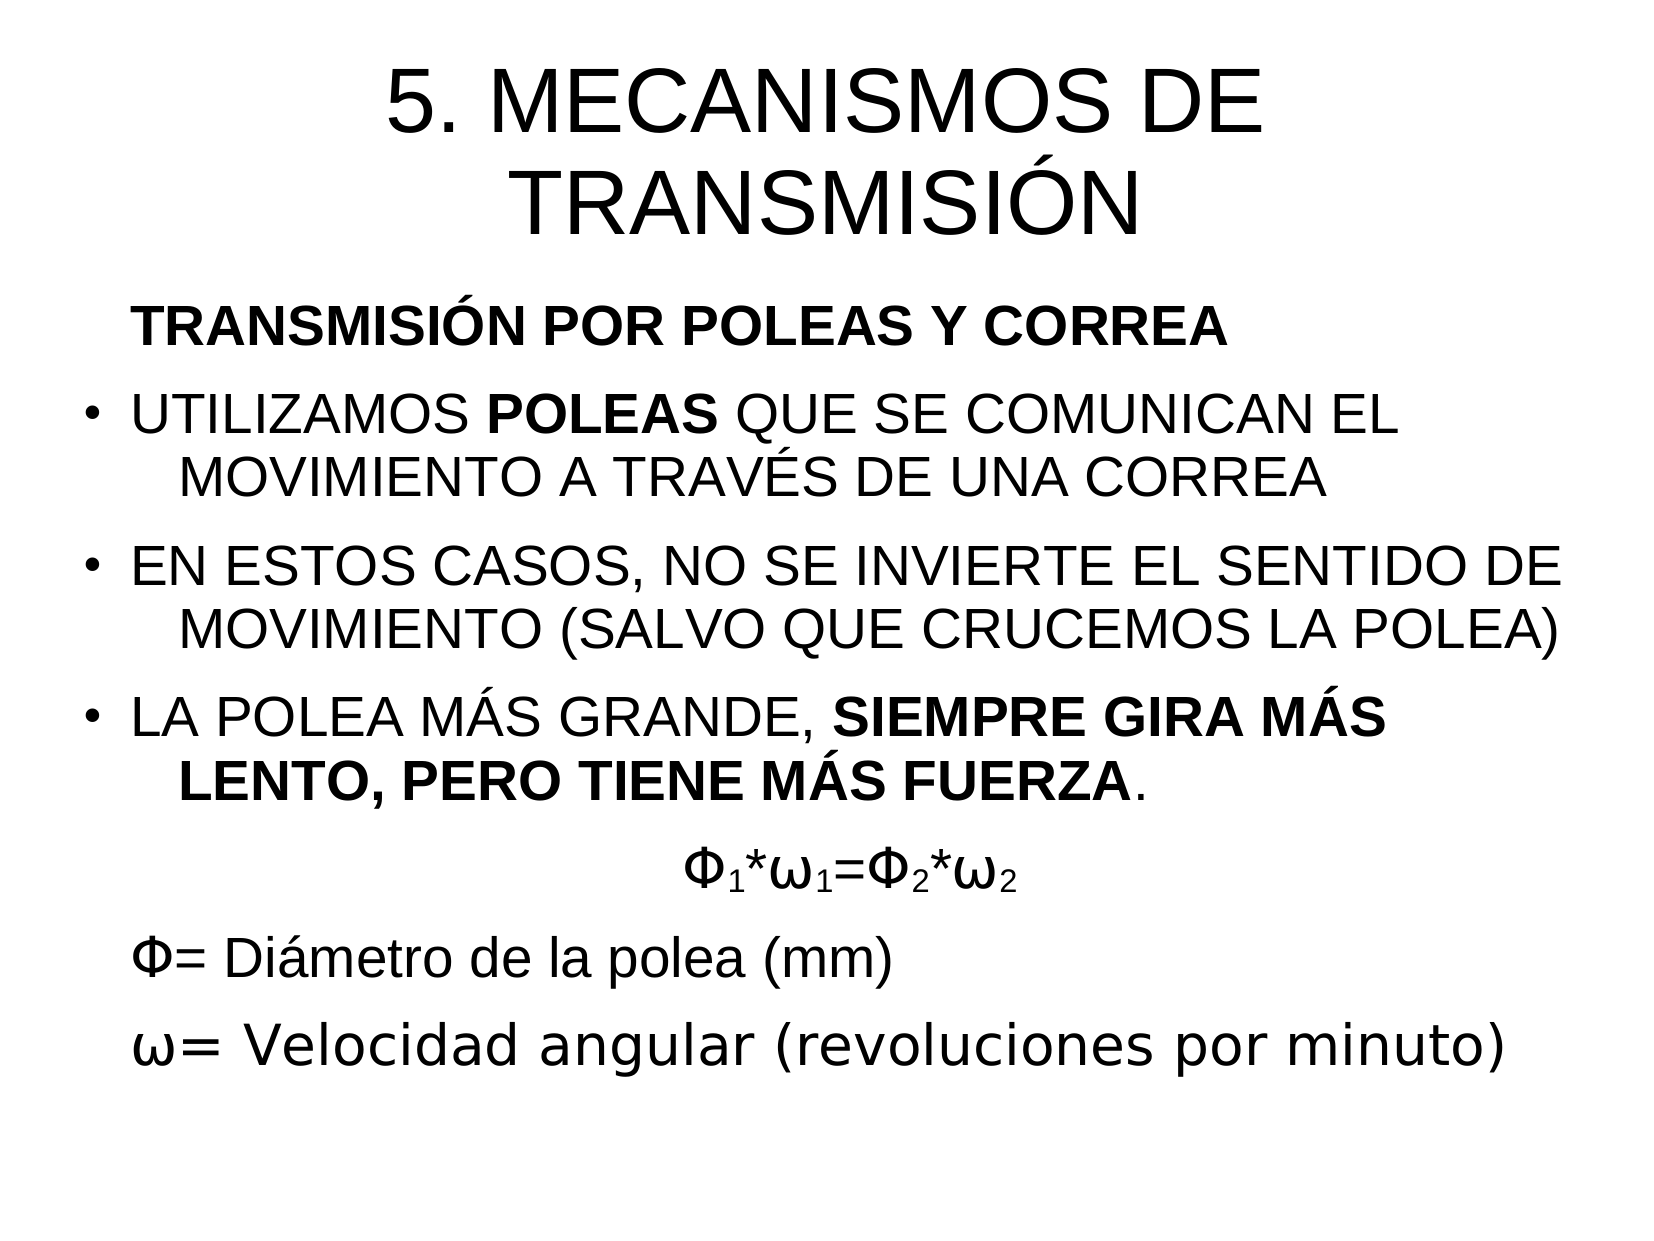

# 5. MECANISMOS DE TRANSMISIÓN
TRANSMISIÓN POR POLEAS Y CORREA
UTILIZAMOS POLEAS QUE SE COMUNICAN EL MOVIMIENTO A TRAVÉS DE UNA CORREA
EN ESTOS CASOS, NO SE INVIERTE EL SENTIDO DE MOVIMIENTO (SALVO QUE CRUCEMOS LA POLEA)
LA POLEA MÁS GRANDE, SIEMPRE GIRA MÁS LENTO, PERO TIENE MÁS FUERZA.
Φ1*ω1=Φ2*ω2
Φ= Diámetro de la polea (mm)
ω= Velocidad angular (revoluciones por minuto)